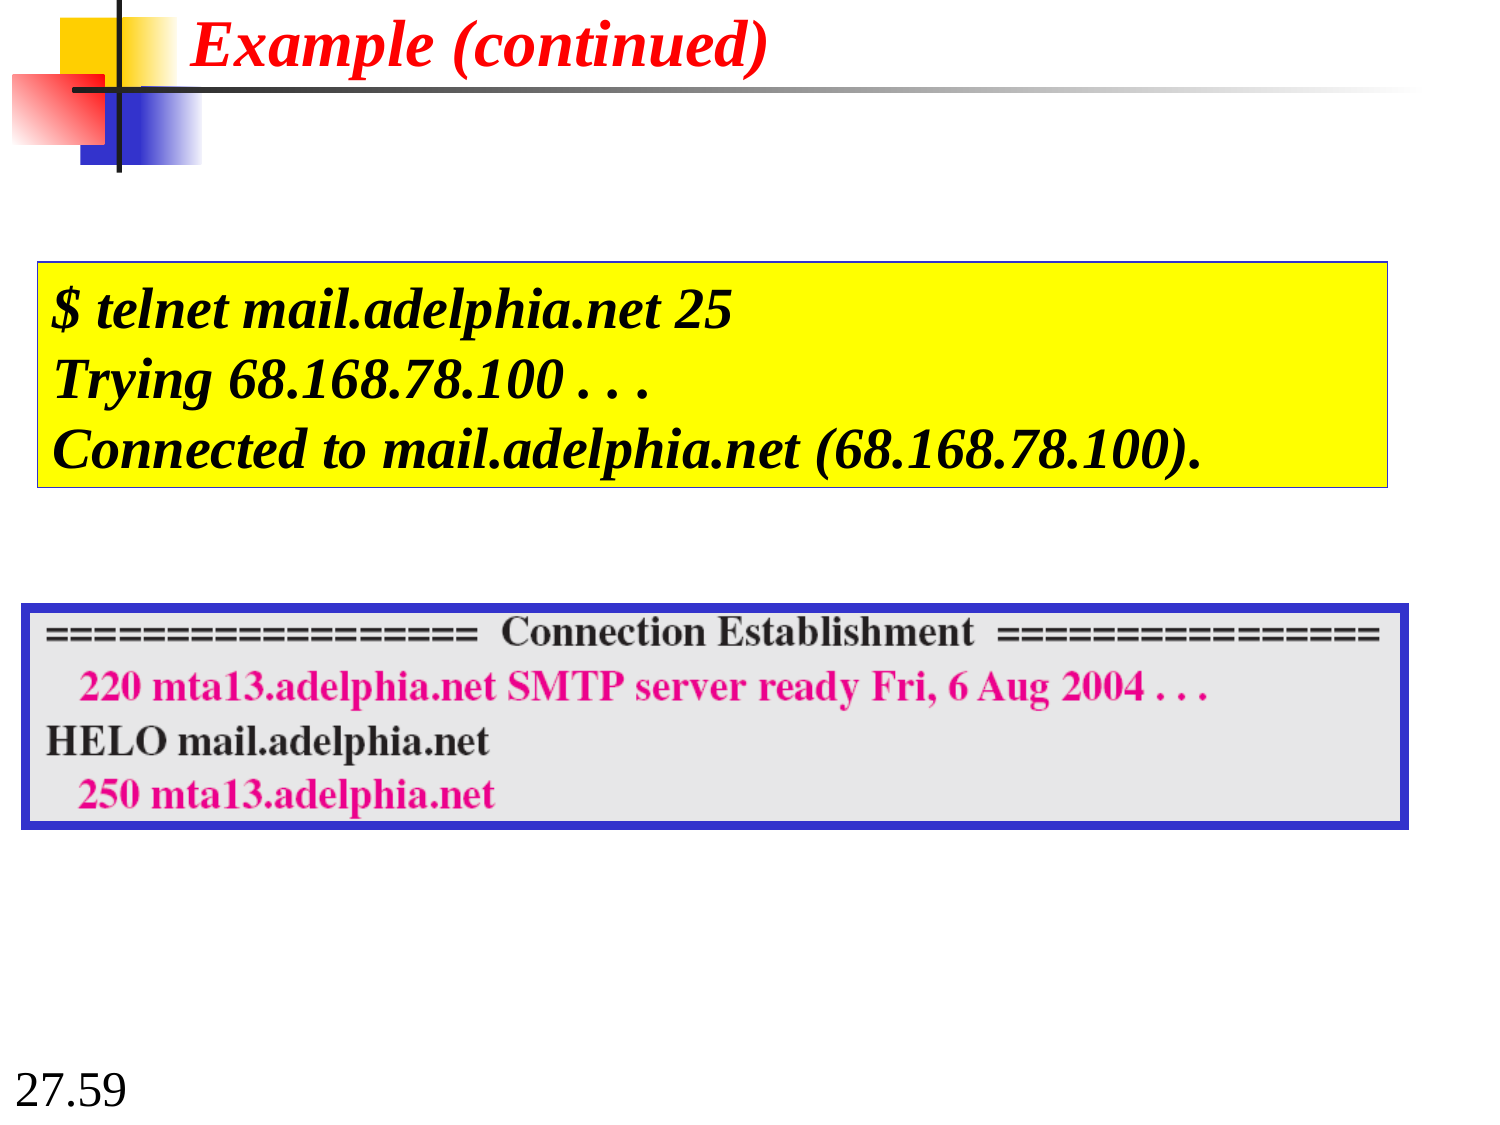

Example (continued)
$ telnet mail.adelphia.net 25
Trying 68.168.78.100 . . .
Connected to mail.adelphia.net (68.168.78.100).
59